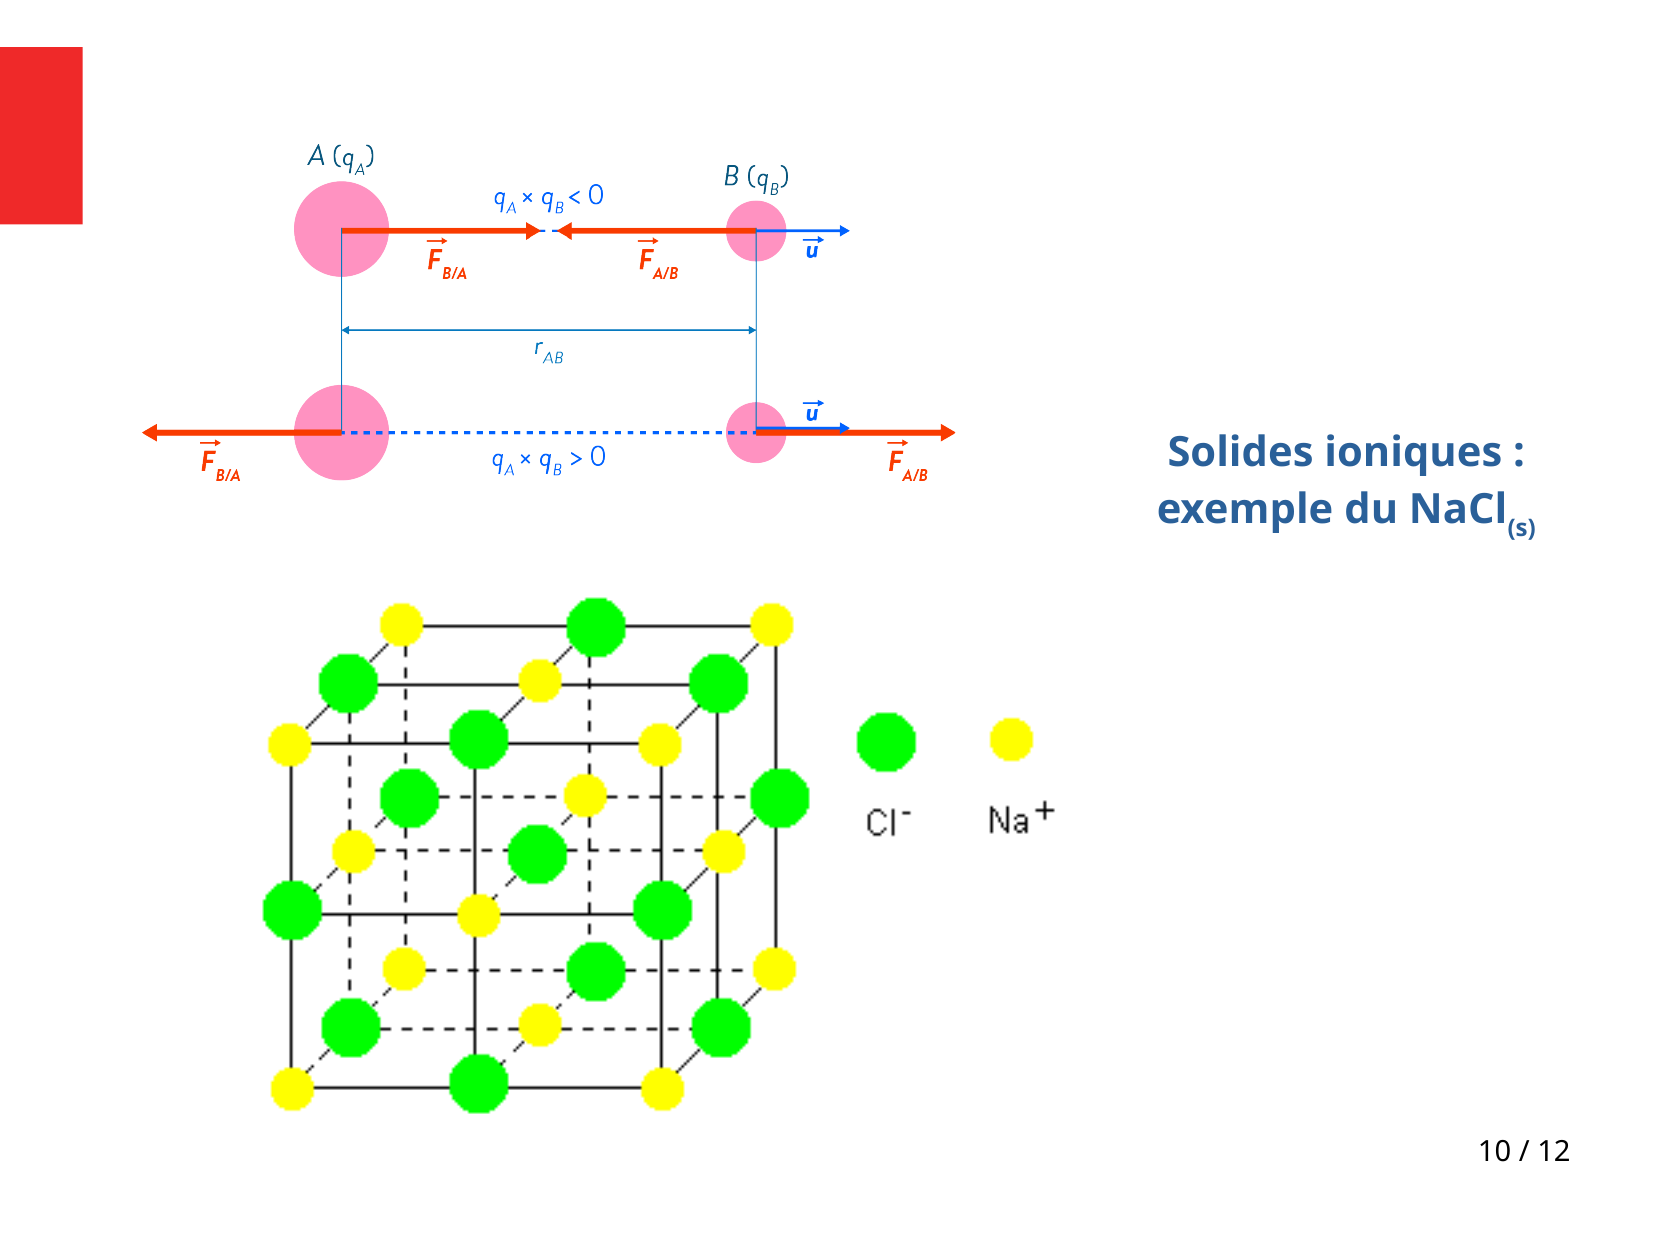

# Solides ioniques : exemple du NaCl(s)
10